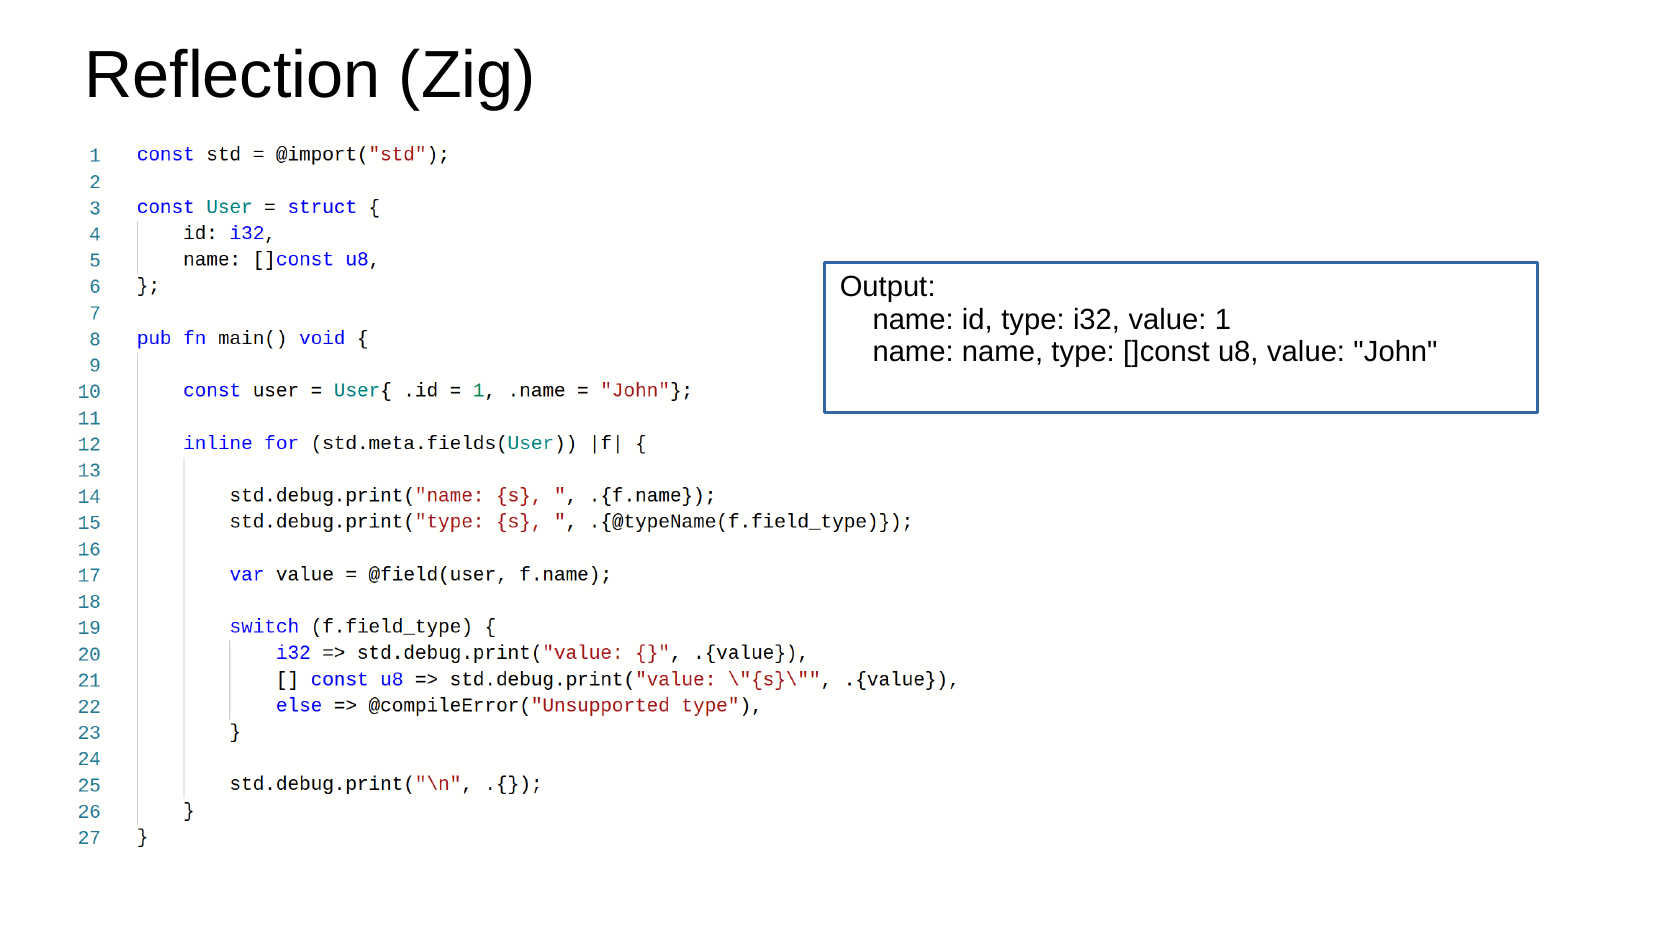

# Reflection (Zig)
Output:
 name: id, type: i32, value: 1
 name: name, type: []const u8, value: "John"